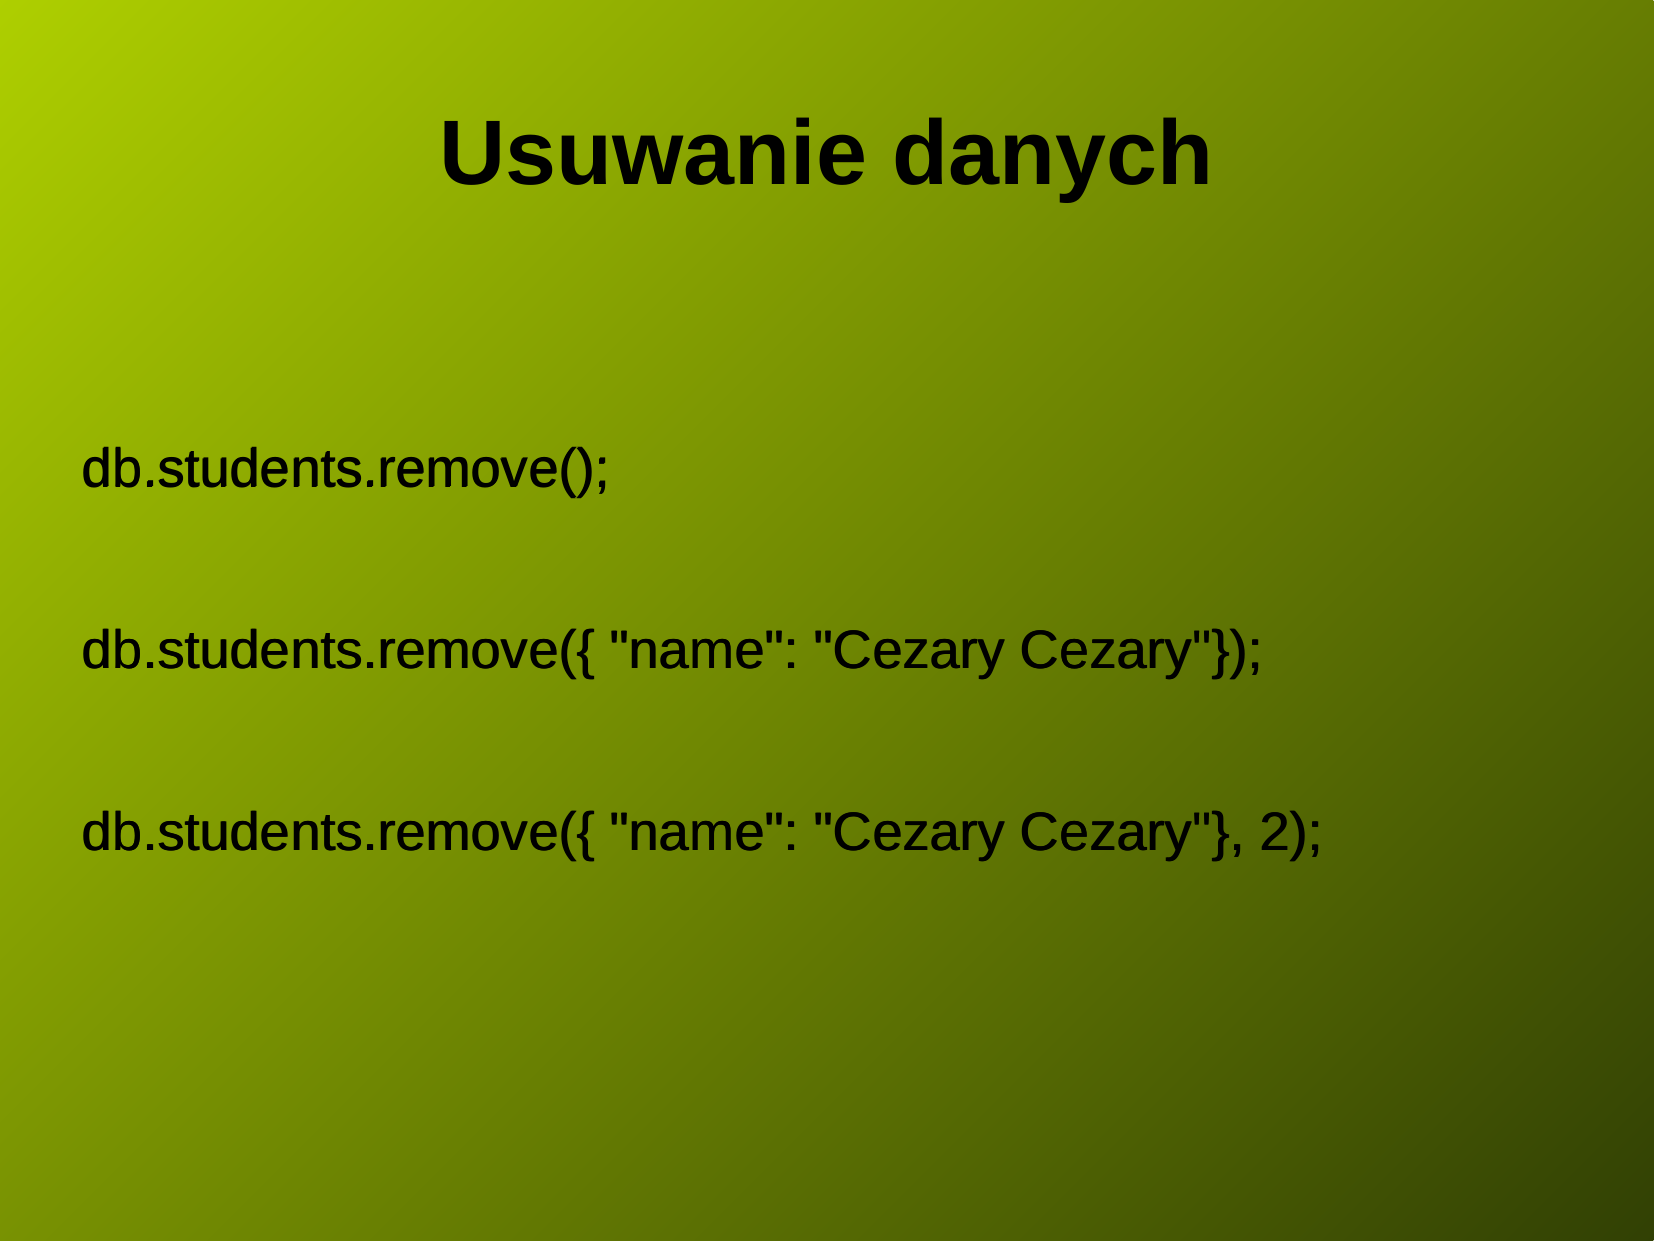

# Usuwanie danych
db.students.remove();
db.students.remove({ "name": "Cezary Cezary"});
db.students.remove({ "name": "Cezary Cezary"}, 2);
db.students.remove();
db.students.remove({ "name": "Cezary Cezary"});
db.students.remove({ "name": "Cezary Cezary"}, 2);